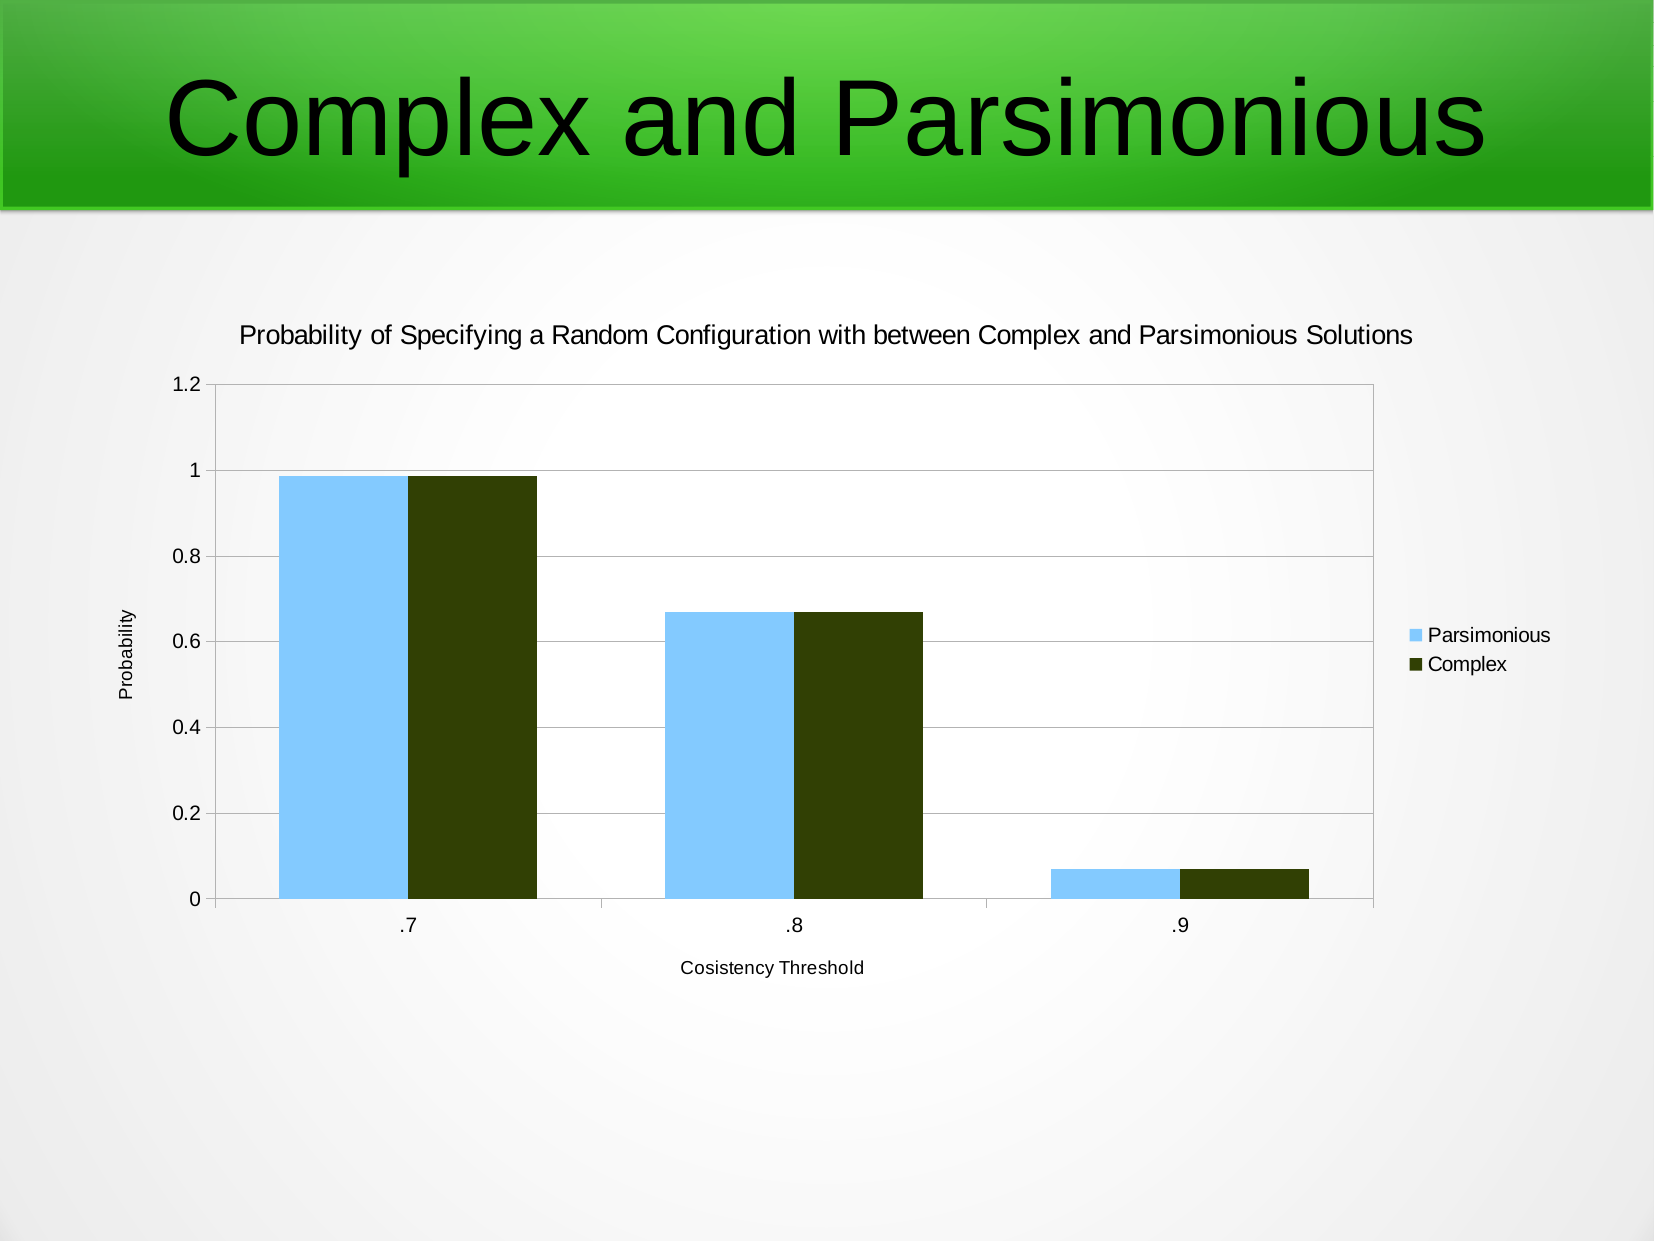

# Complex and Parsimonious
### Chart: Probability of Specifying a Random Configuration with between Complex and Parsimonious Solutions
| Category | Parsimonious | Complex |
|---|---|---|
| .7 | 0.988 | 0.988 |
| .8 | 0.67 | 0.67 |
| .9 | 0.07 | 0.07 |